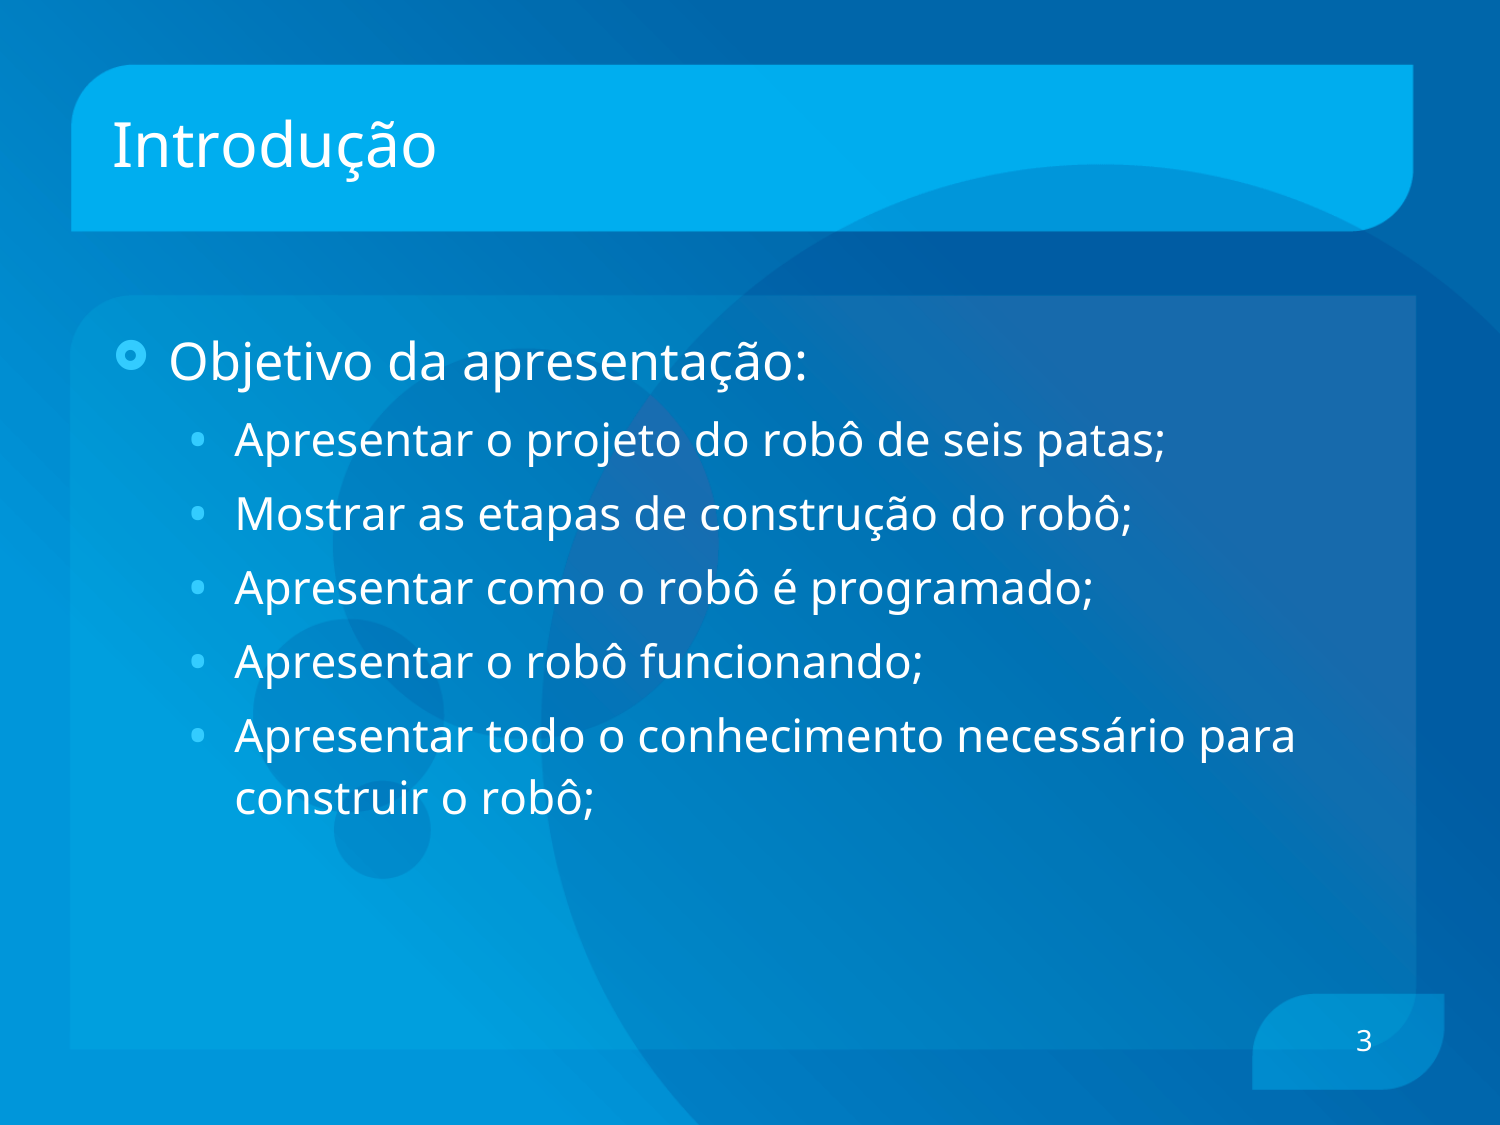

# Introdução
Objetivo da apresentação:
Apresentar o projeto do robô de seis patas;
Mostrar as etapas de construção do robô;
Apresentar como o robô é programado;
Apresentar o robô funcionando;
Apresentar todo o conhecimento necessário para construir o robô;
3